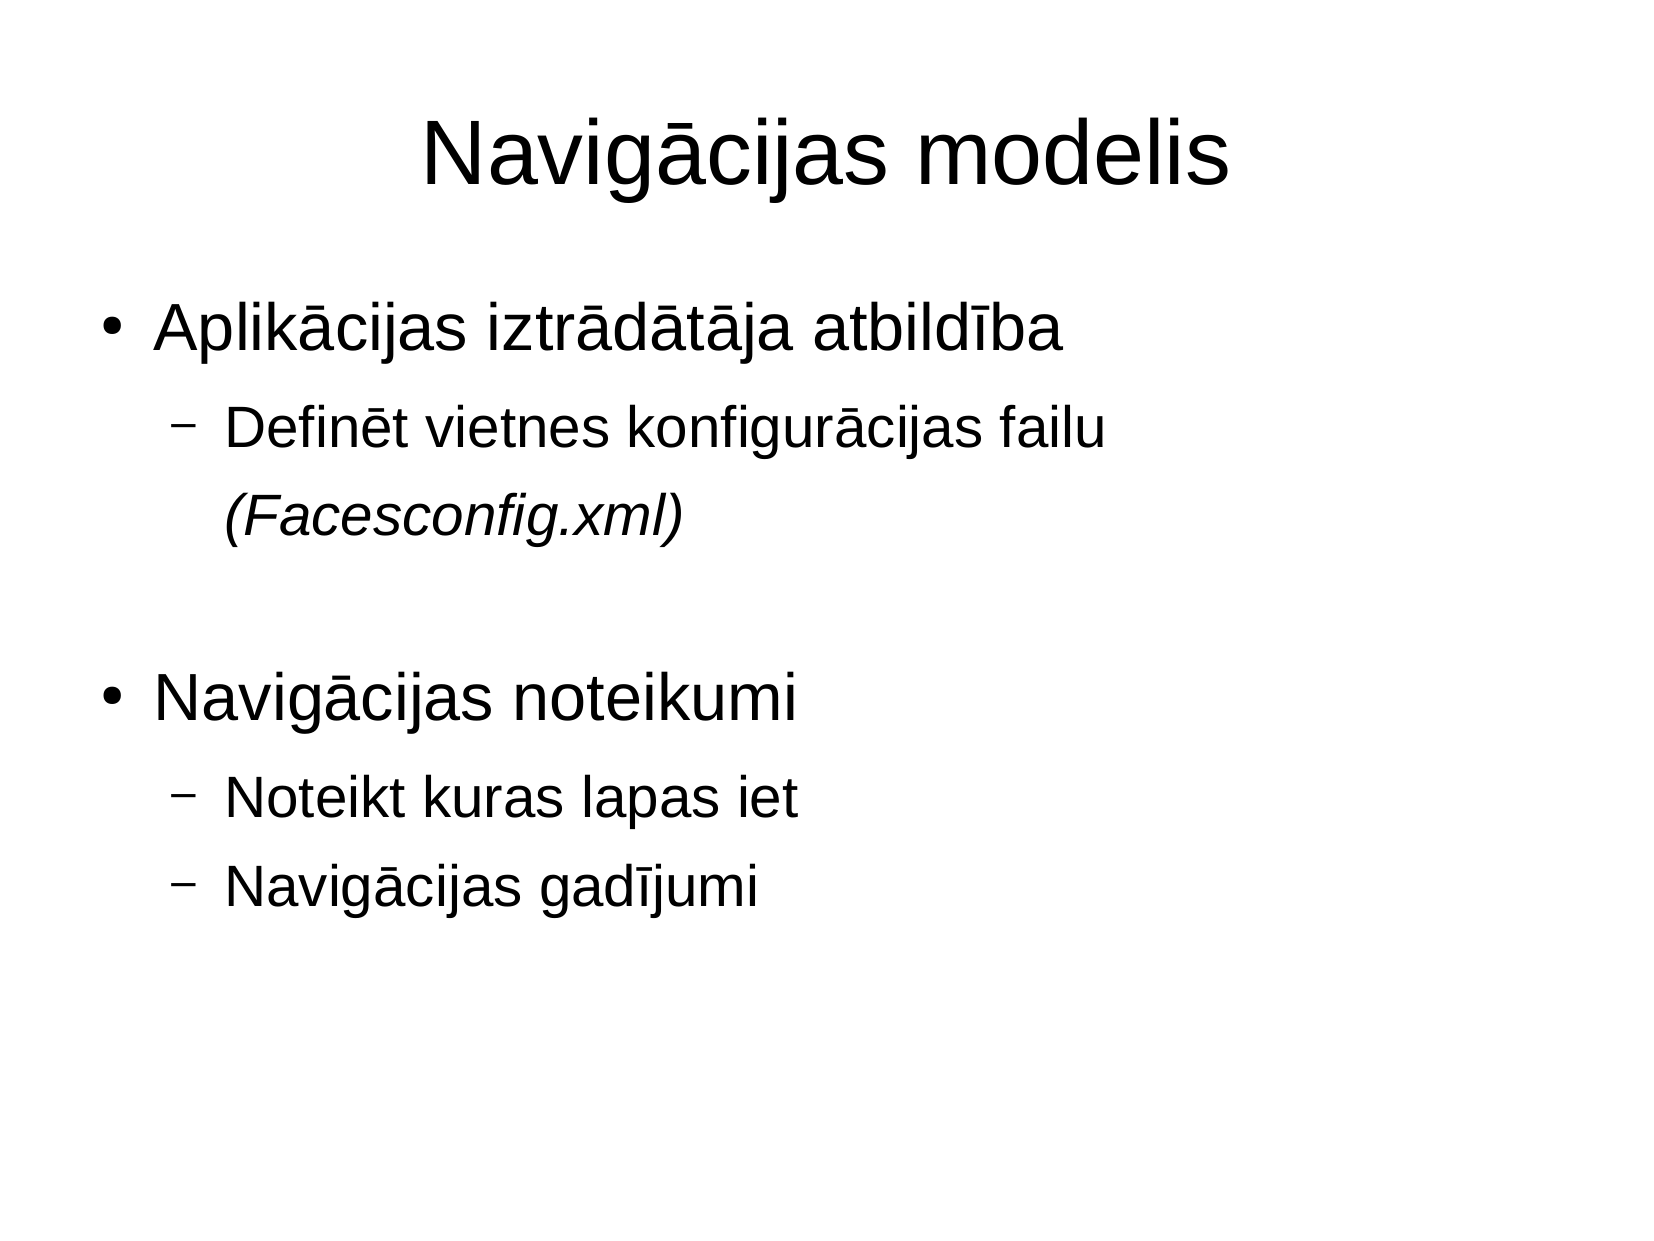

# Navigācijas modelis
Aplikācijas iztrādātāja atbildība
Definēt vietnes konfigurācijas failu
(Facesconfig.xml)
Navigācijas noteikumi
Noteikt kuras lapas iet
Navigācijas gadījumi